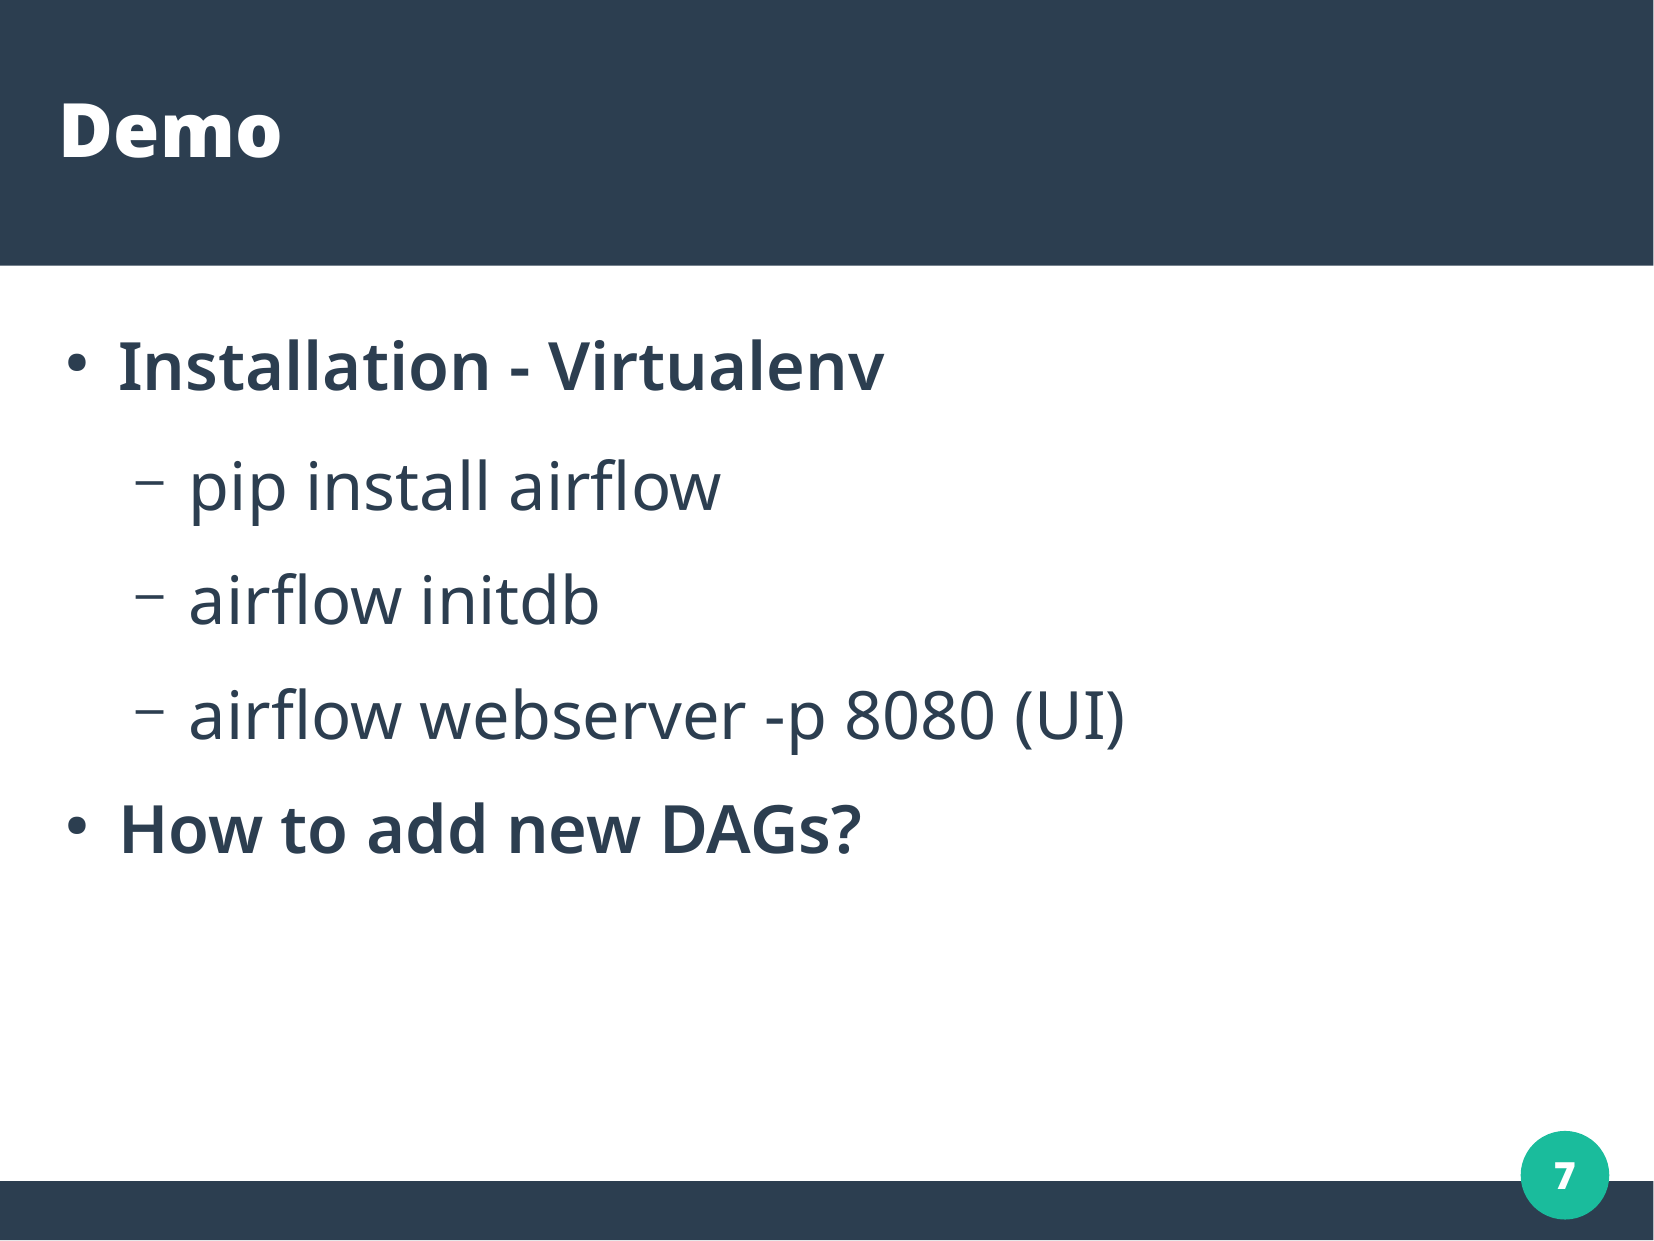

# Demo
Installation - Virtualenv
pip install airflow
airflow initdb
airflow webserver -p 8080 (UI)
How to add new DAGs?
7